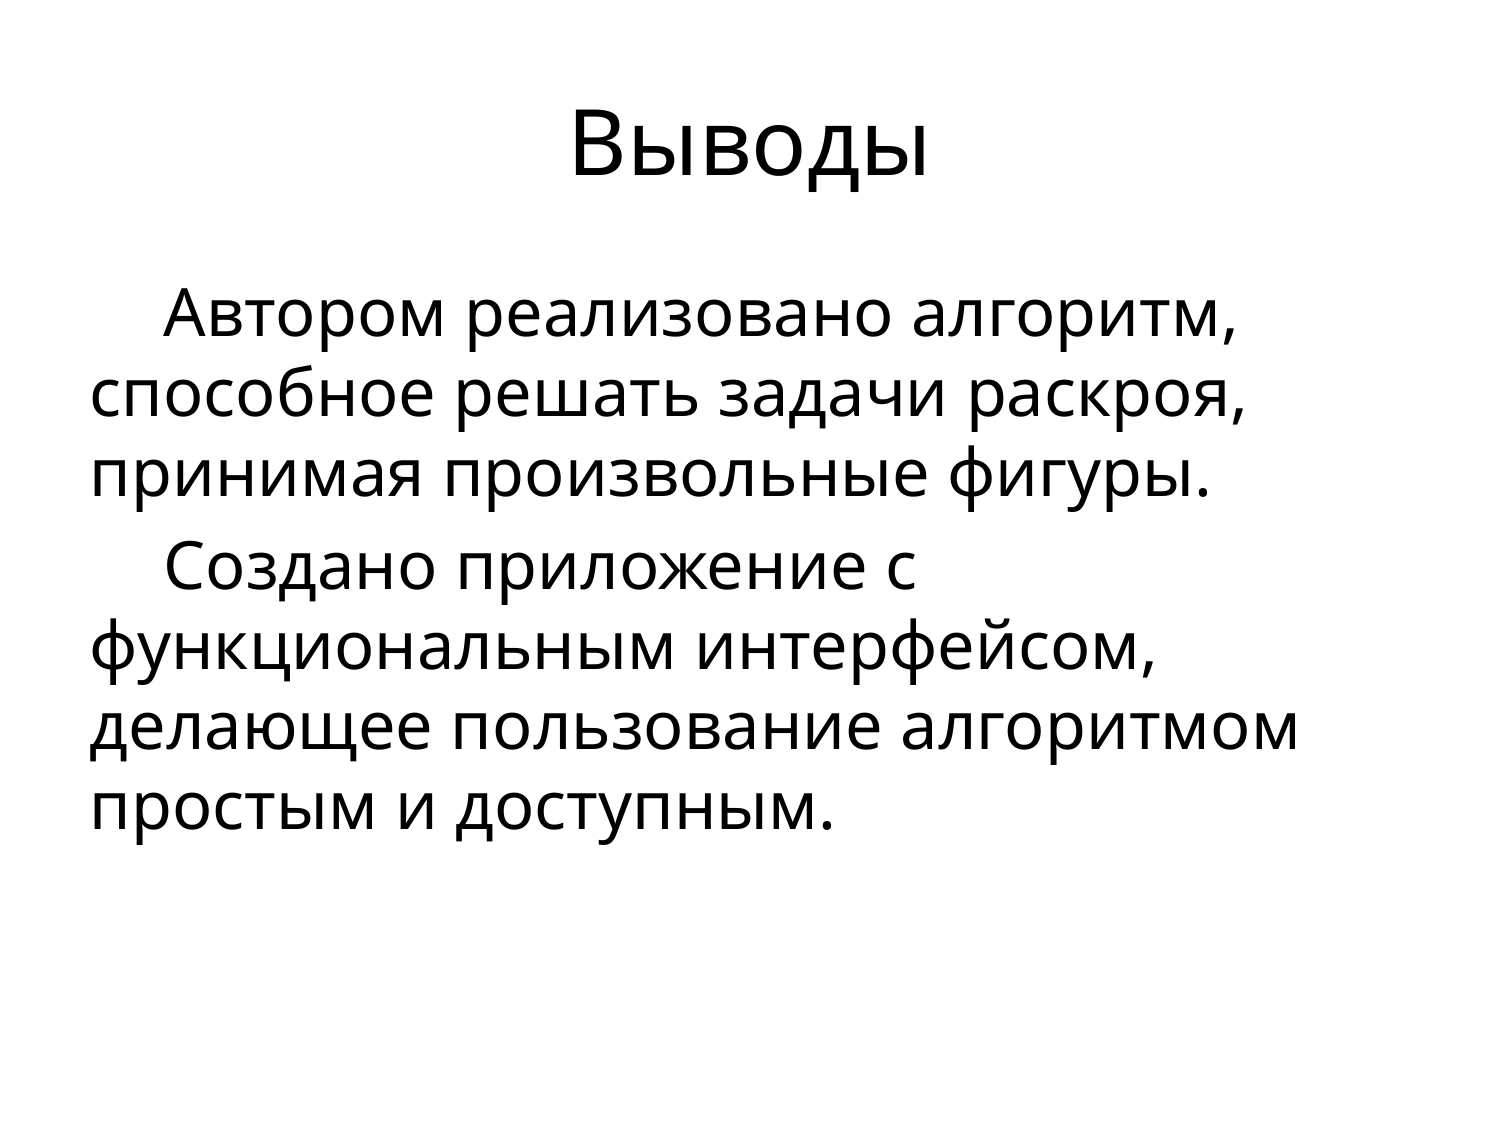

Выводы
	Автором реализовано алгоритм, способное решать задачи раскроя, принимая произвольные фигуры.
	Создано приложение с функциональным интерфейсом, делающее пользование алгоритмом простым и доступным.